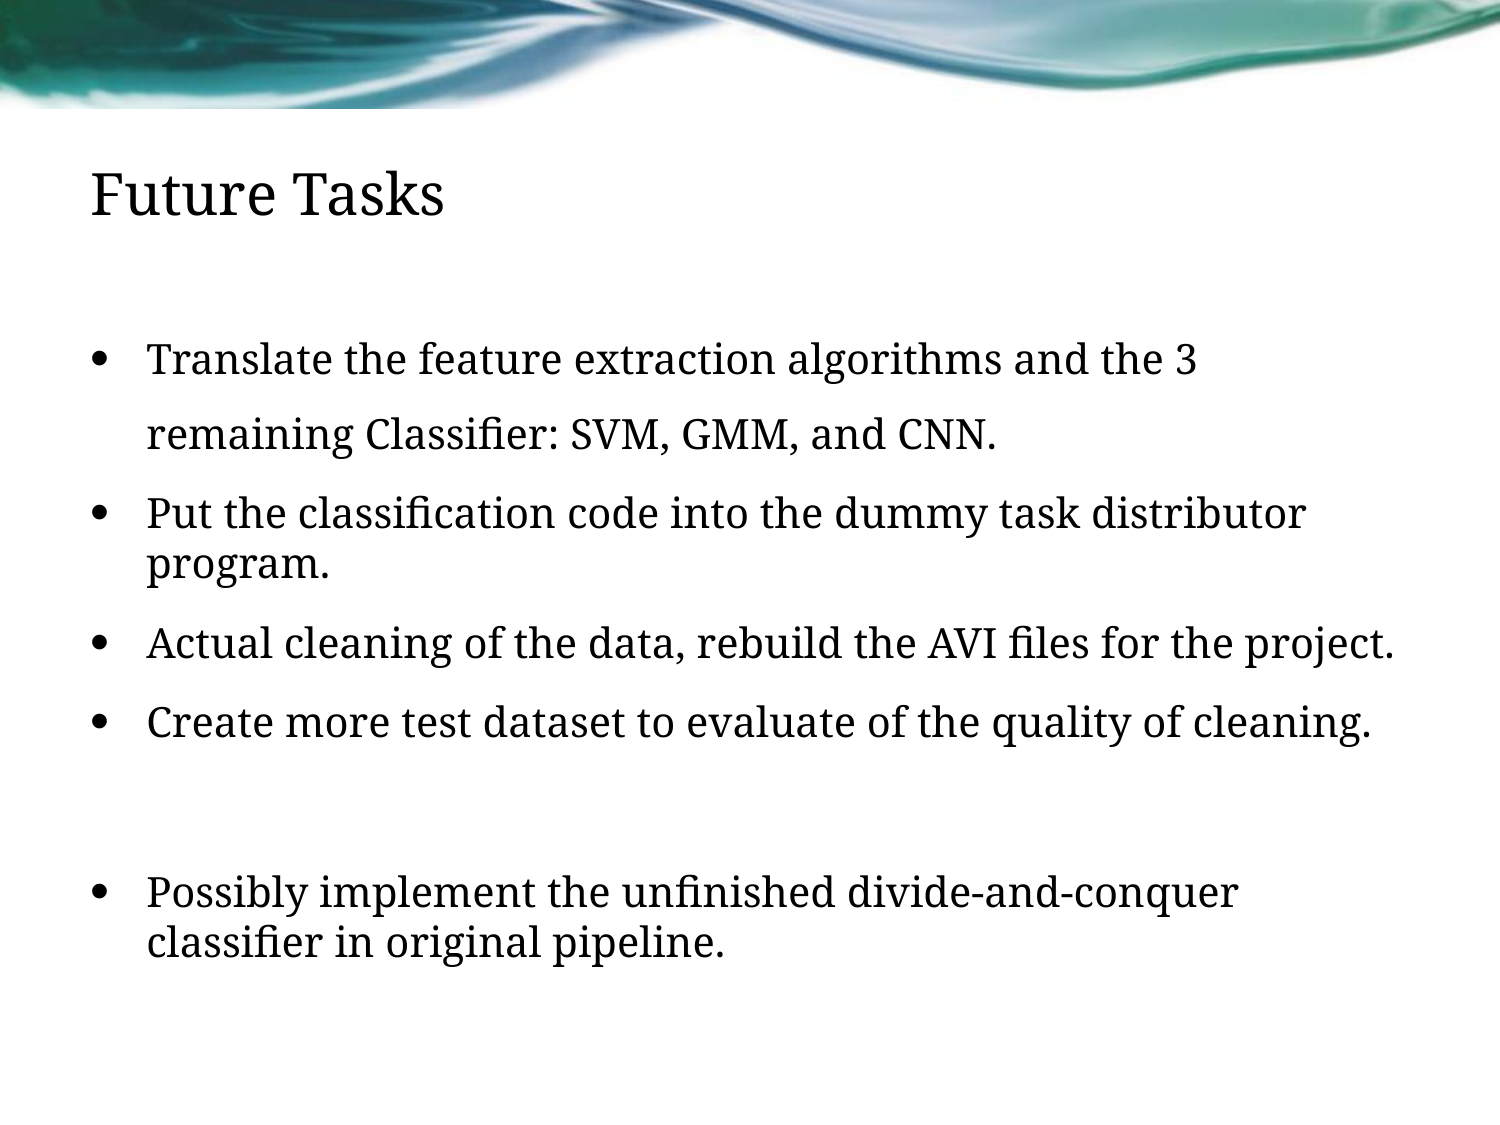

# Future Tasks
Translate the feature extraction algorithms and the 3 remaining Classifier: SVM, GMM, and CNN.
Put the classification code into the dummy task distributor program.
Actual cleaning of the data, rebuild the AVI files for the project.
Create more test dataset to evaluate of the quality of cleaning.
Possibly implement the unfinished divide-and-conquer classifier in original pipeline.